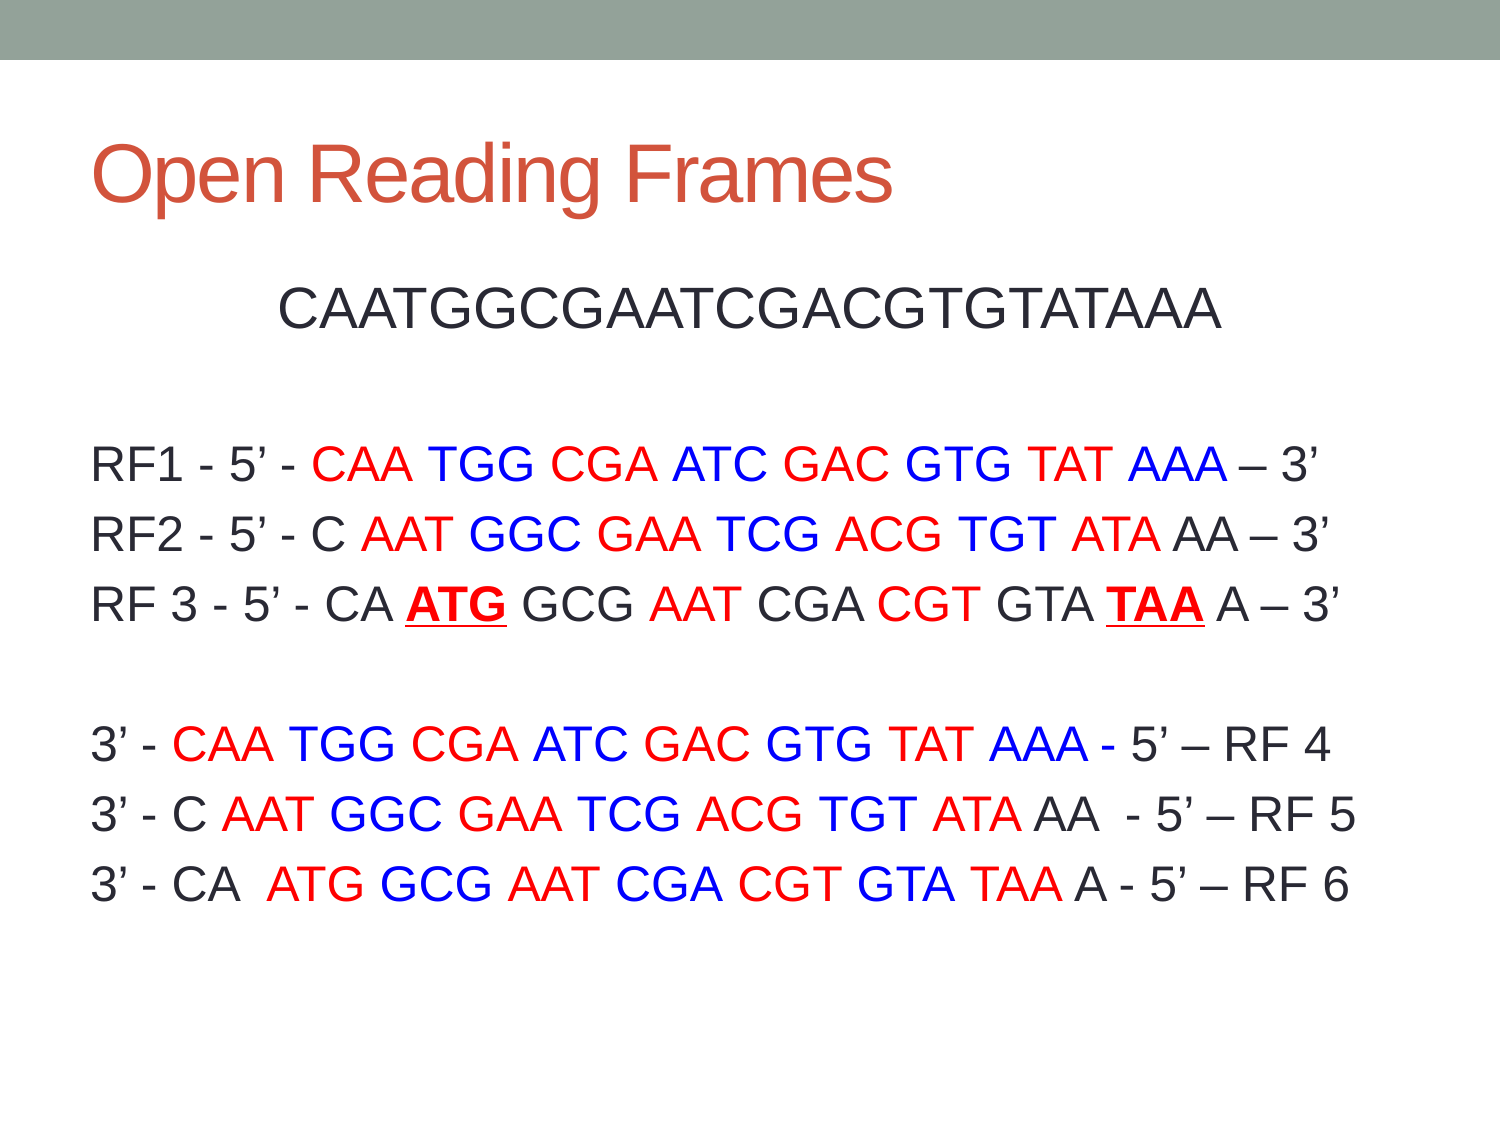

# Open Reading Frames
CAATGGCGAATCGACGTGTATAAA
RF1 - 5’ - CAA TGG CGA ATC GAC GTG TAT AAA – 3’
RF2 - 5’ - C AAT GGC GAA TCG ACG TGT ATA AA – 3’
RF 3 - 5’ - CA ATG GCG AAT CGA CGT GTA TAA A – 3’
3’ - CAA TGG CGA ATC GAC GTG TAT AAA - 5’ – RF 4
3’ - C AAT GGC GAA TCG ACG TGT ATA AA - 5’ – RF 5
3’ - CA ATG GCG AAT CGA CGT GTA TAA A - 5’ – RF 6